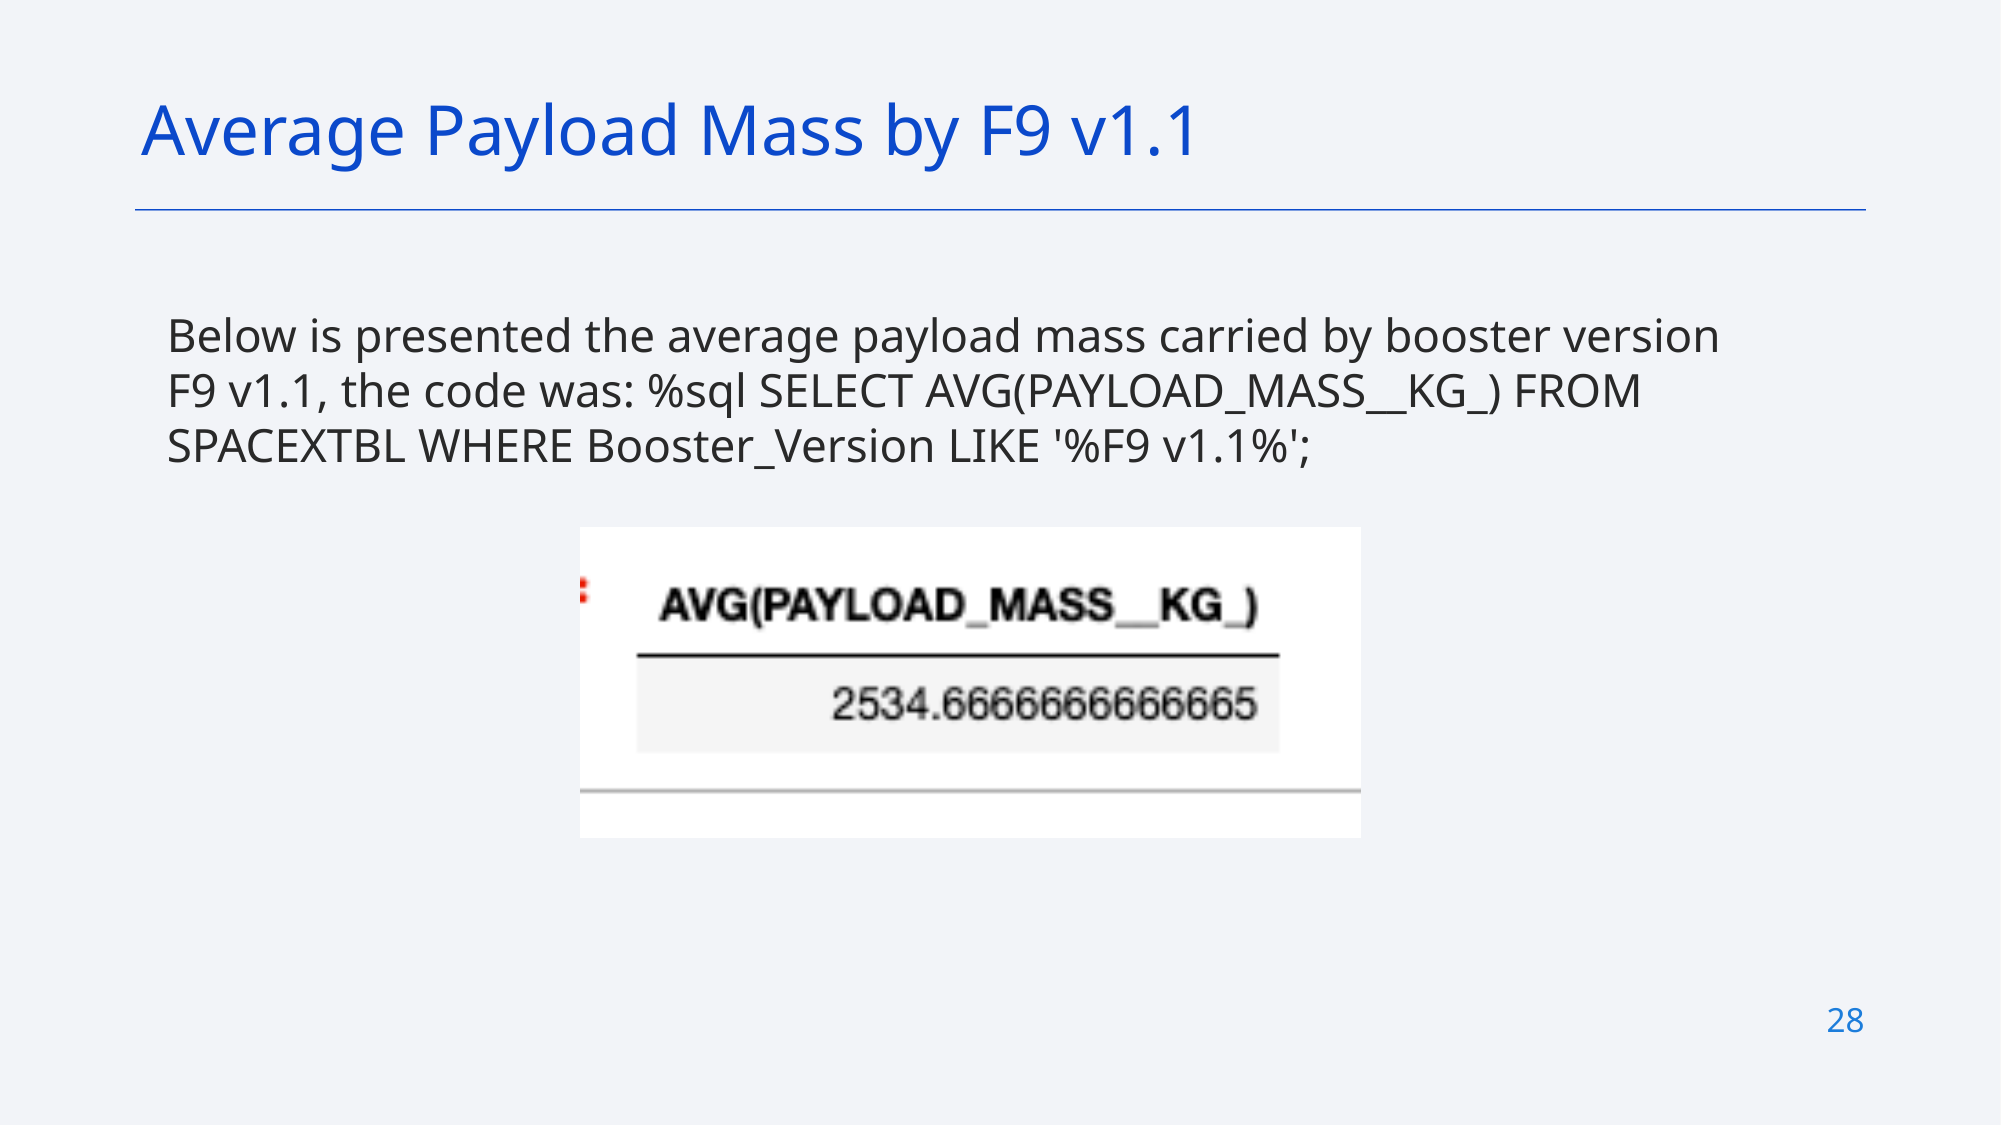

Average Payload Mass by F9 v1.1
# Below is presented the average payload mass carried by booster version F9 v1.1, the code was: %sql SELECT AVG(PAYLOAD_MASS__KG_) FROM SPACEXTBL WHERE Booster_Version LIKE '%F9 v1.1%';
28